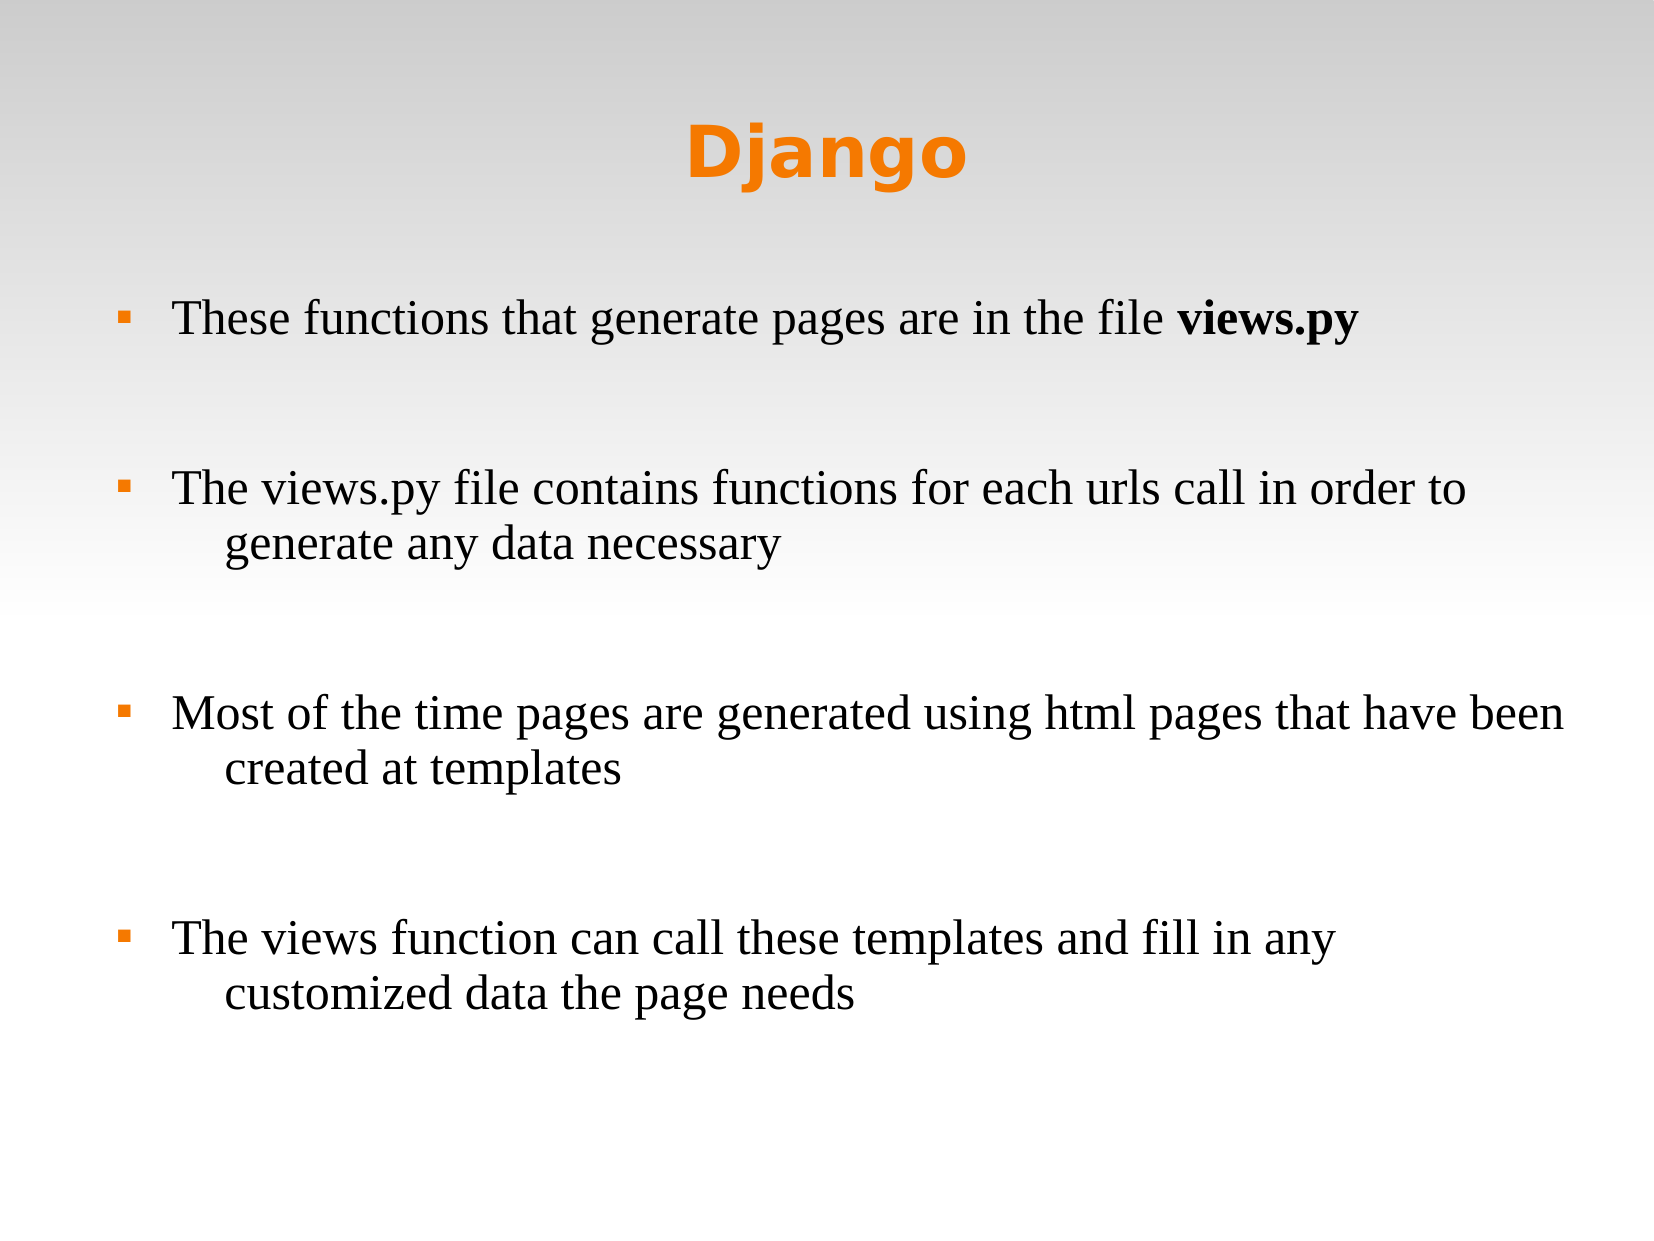

# Django
These functions that generate pages are in the file views.py
The views.py file contains functions for each urls call in order to generate any data necessary
Most of the time pages are generated using html pages that have been created at templates
The views function can call these templates and fill in any customized data the page needs